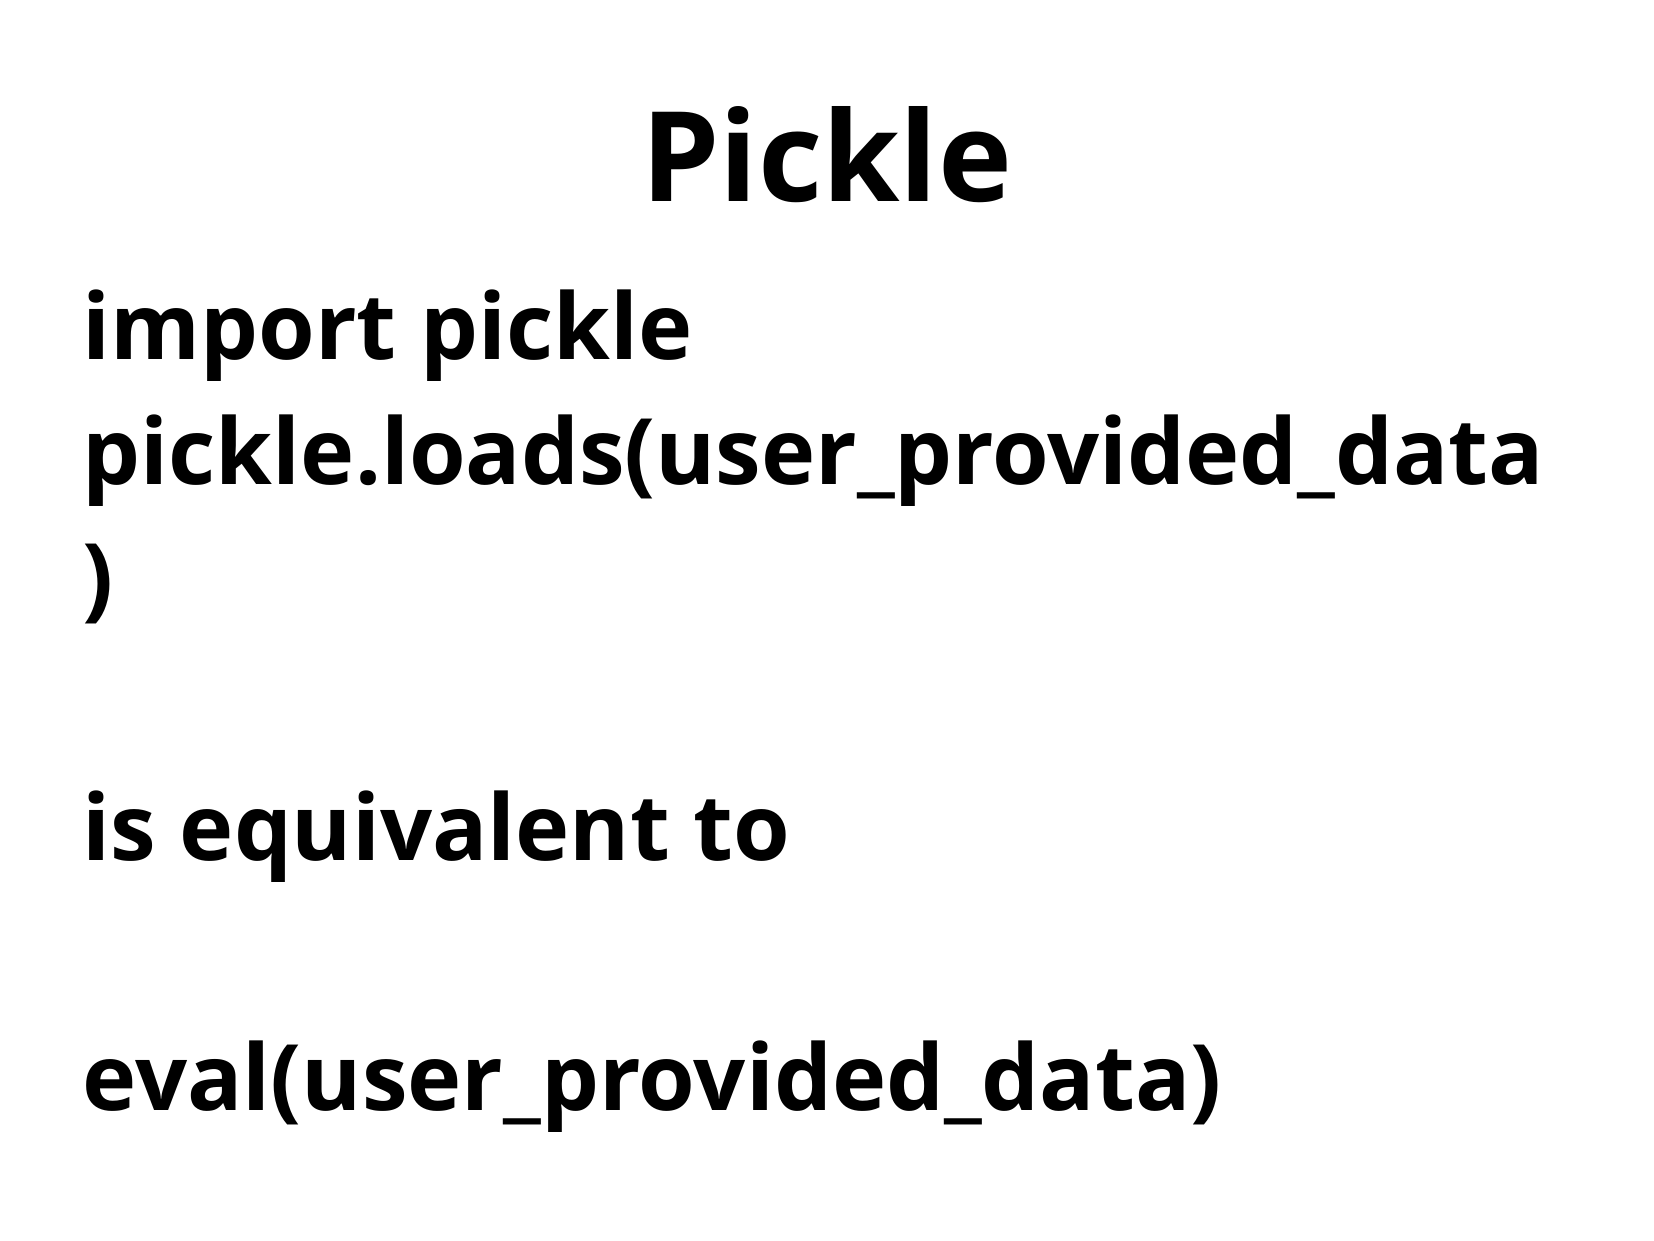

# Pickle
import pickle
pickle.loads(user_provided_data)
is equivalent to
eval(user_provided_data)